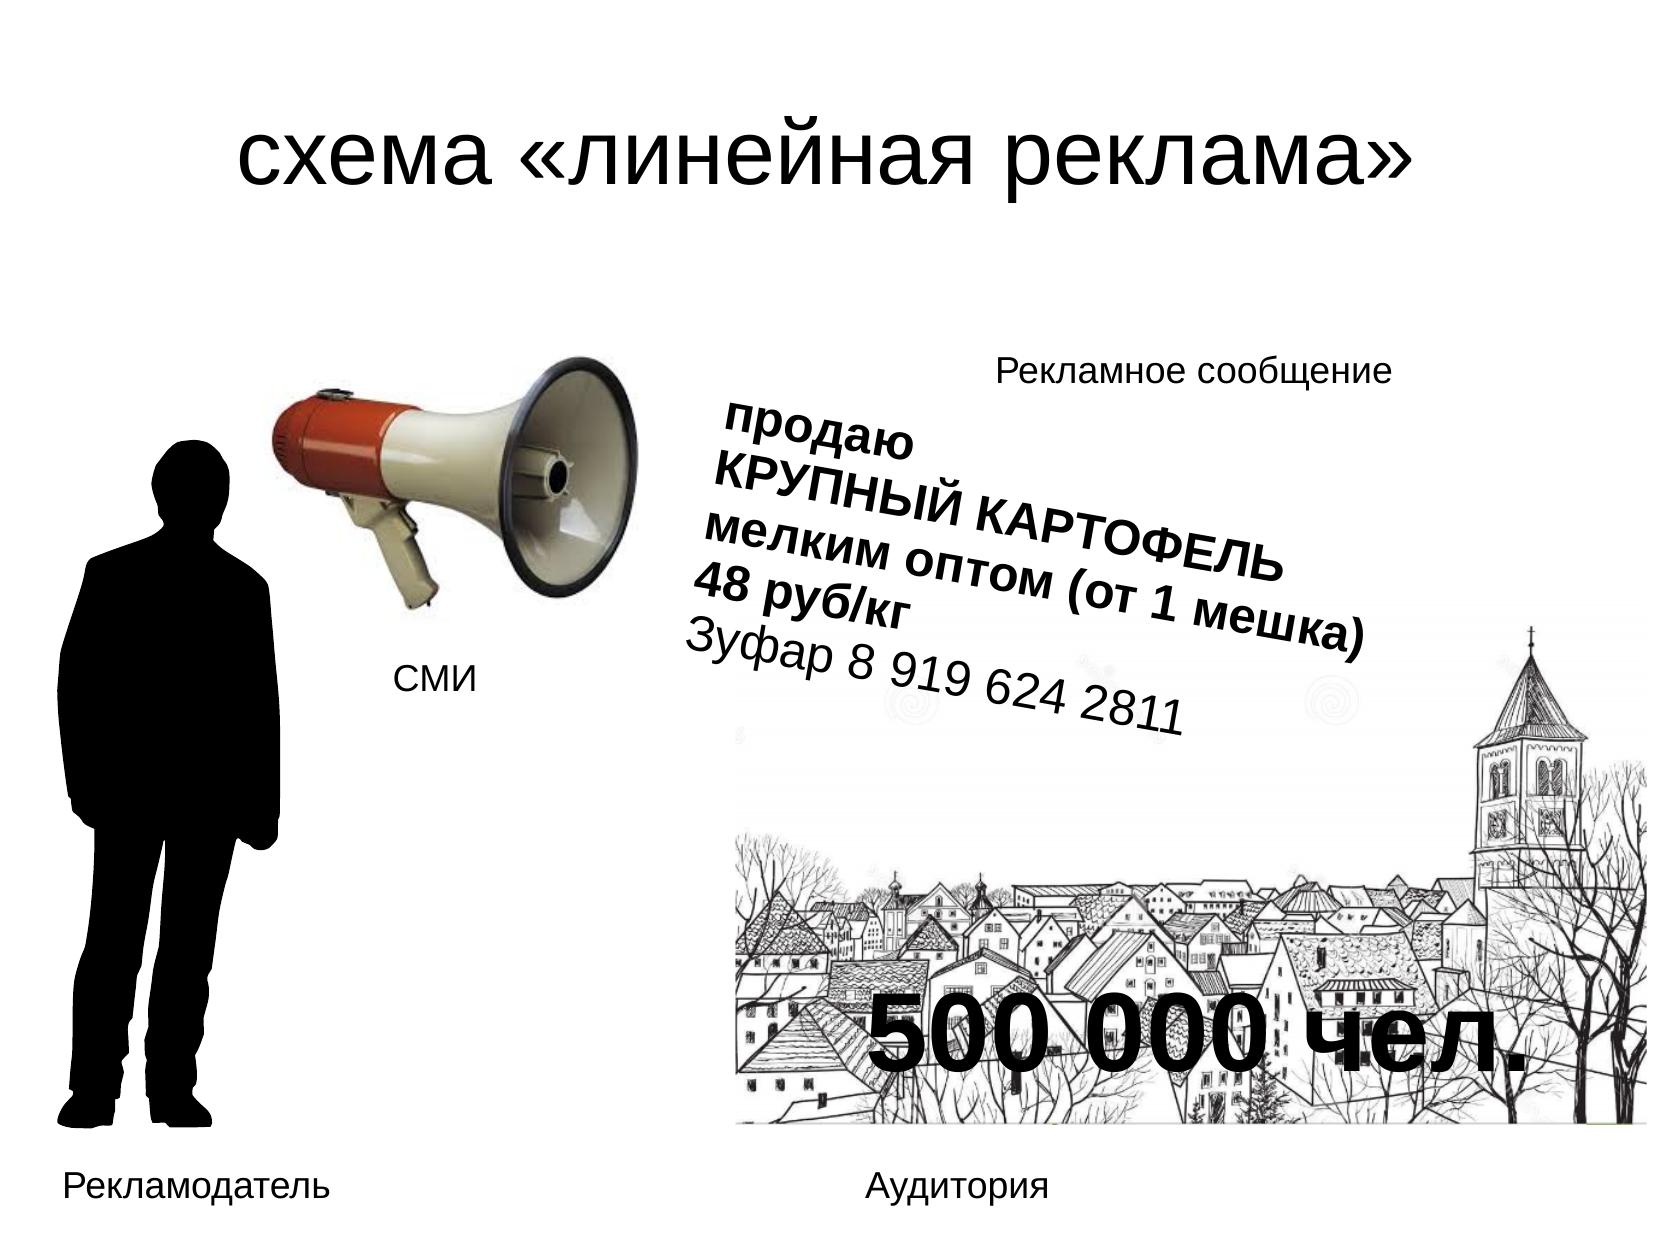

# схема «линейная реклама»
Рекламное сообщение
продаю
КРУПНЫЙ КАРТОФЕЛЬ
мелким оптом (от 1 мешка)
48 руб/кг
Зуфар 8 919 624 2811
СМИ
500 000 чел.
Рекламодатель
Аудитория